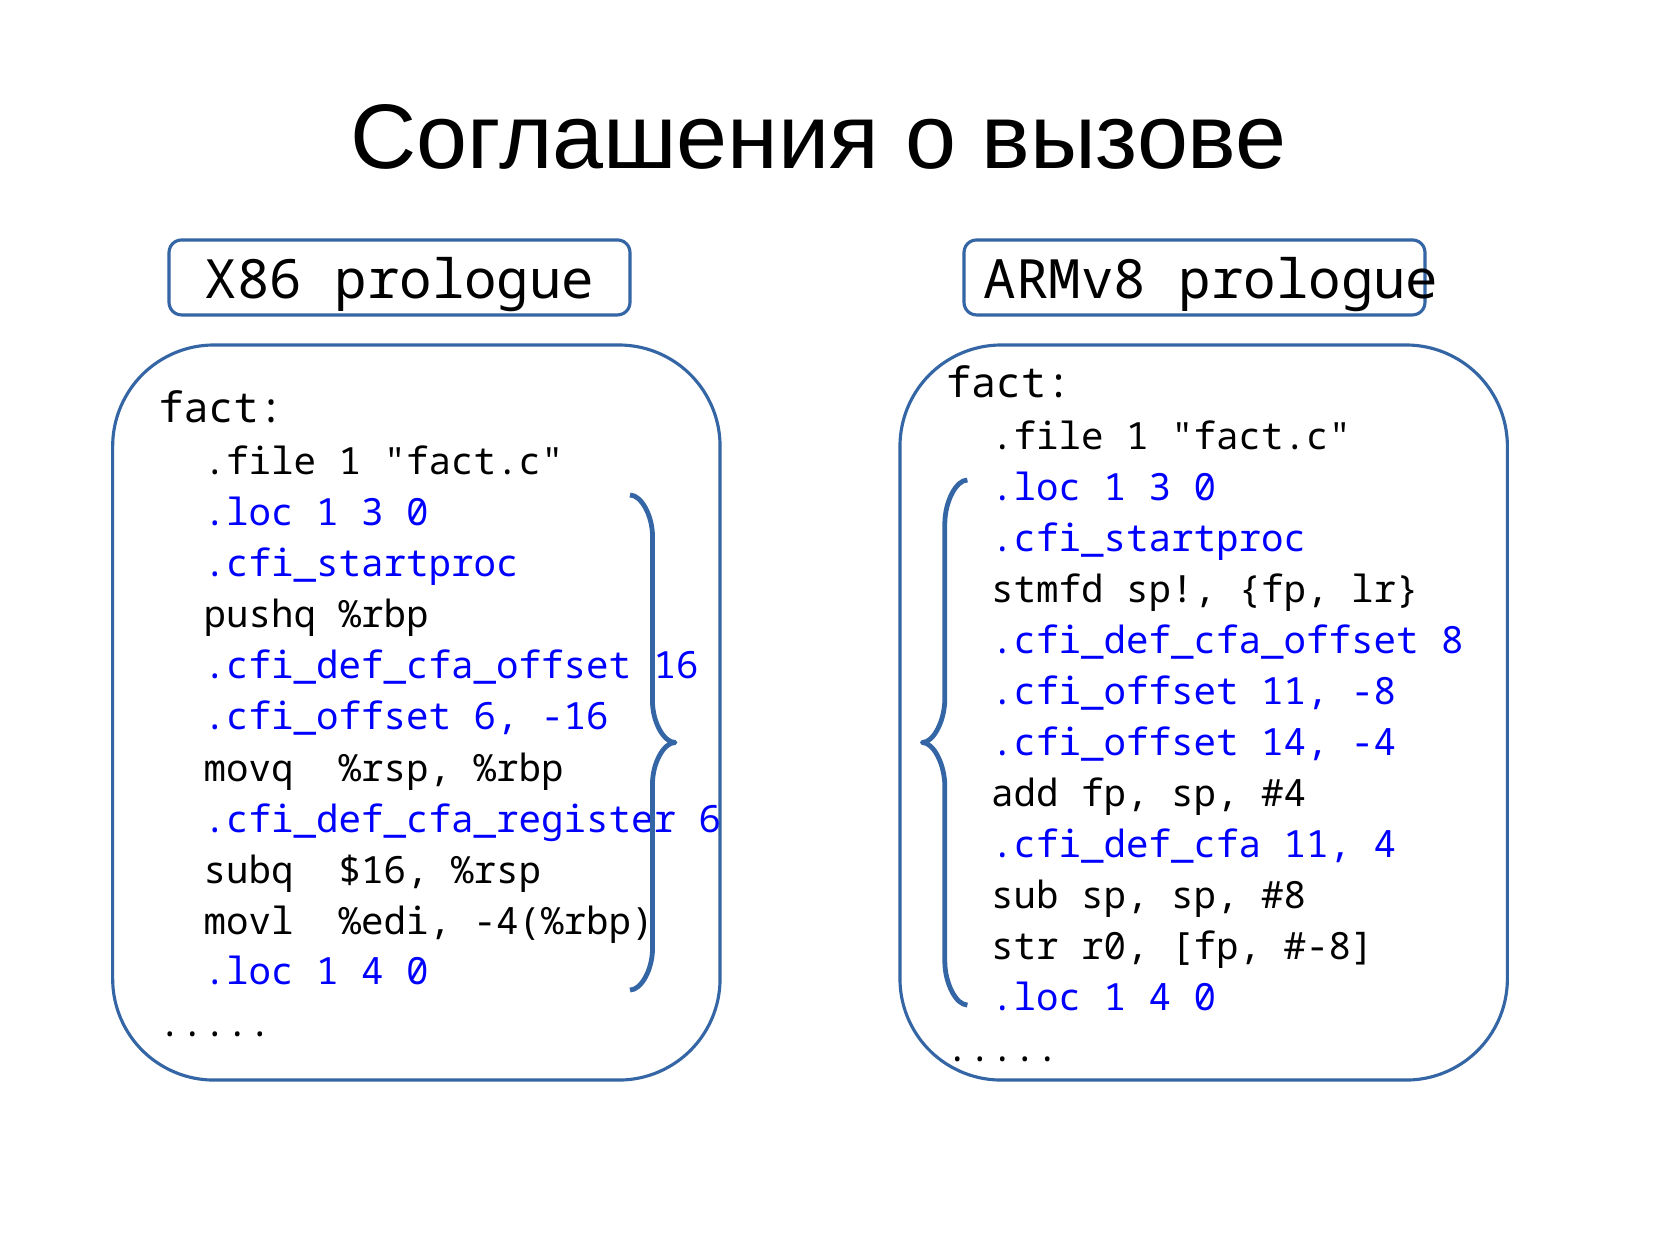

# Соглашения о вызове
X86 prologue
ARMv8 prologue
fact:
 .file 1 "fact.c"
 .loc 1 3 0
 .cfi_startproc
 pushq %rbp
 .cfi_def_cfa_offset 16
 .cfi_offset 6, -16
 movq %rsp, %rbp
 .cfi_def_cfa_register 6
 subq $16, %rsp
 movl %edi, -4(%rbp)
 .loc 1 4 0
.....
fact:
 .file 1 "fact.c"
 .loc 1 3 0
 .cfi_startproc
 stmfd sp!, {fp, lr}
 .cfi_def_cfa_offset 8
 .cfi_offset 11, -8
 .cfi_offset 14, -4
 add fp, sp, #4
 .cfi_def_cfa 11, 4
 sub sp, sp, #8
 str r0, [fp, #-8]
 .loc 1 4 0
.....